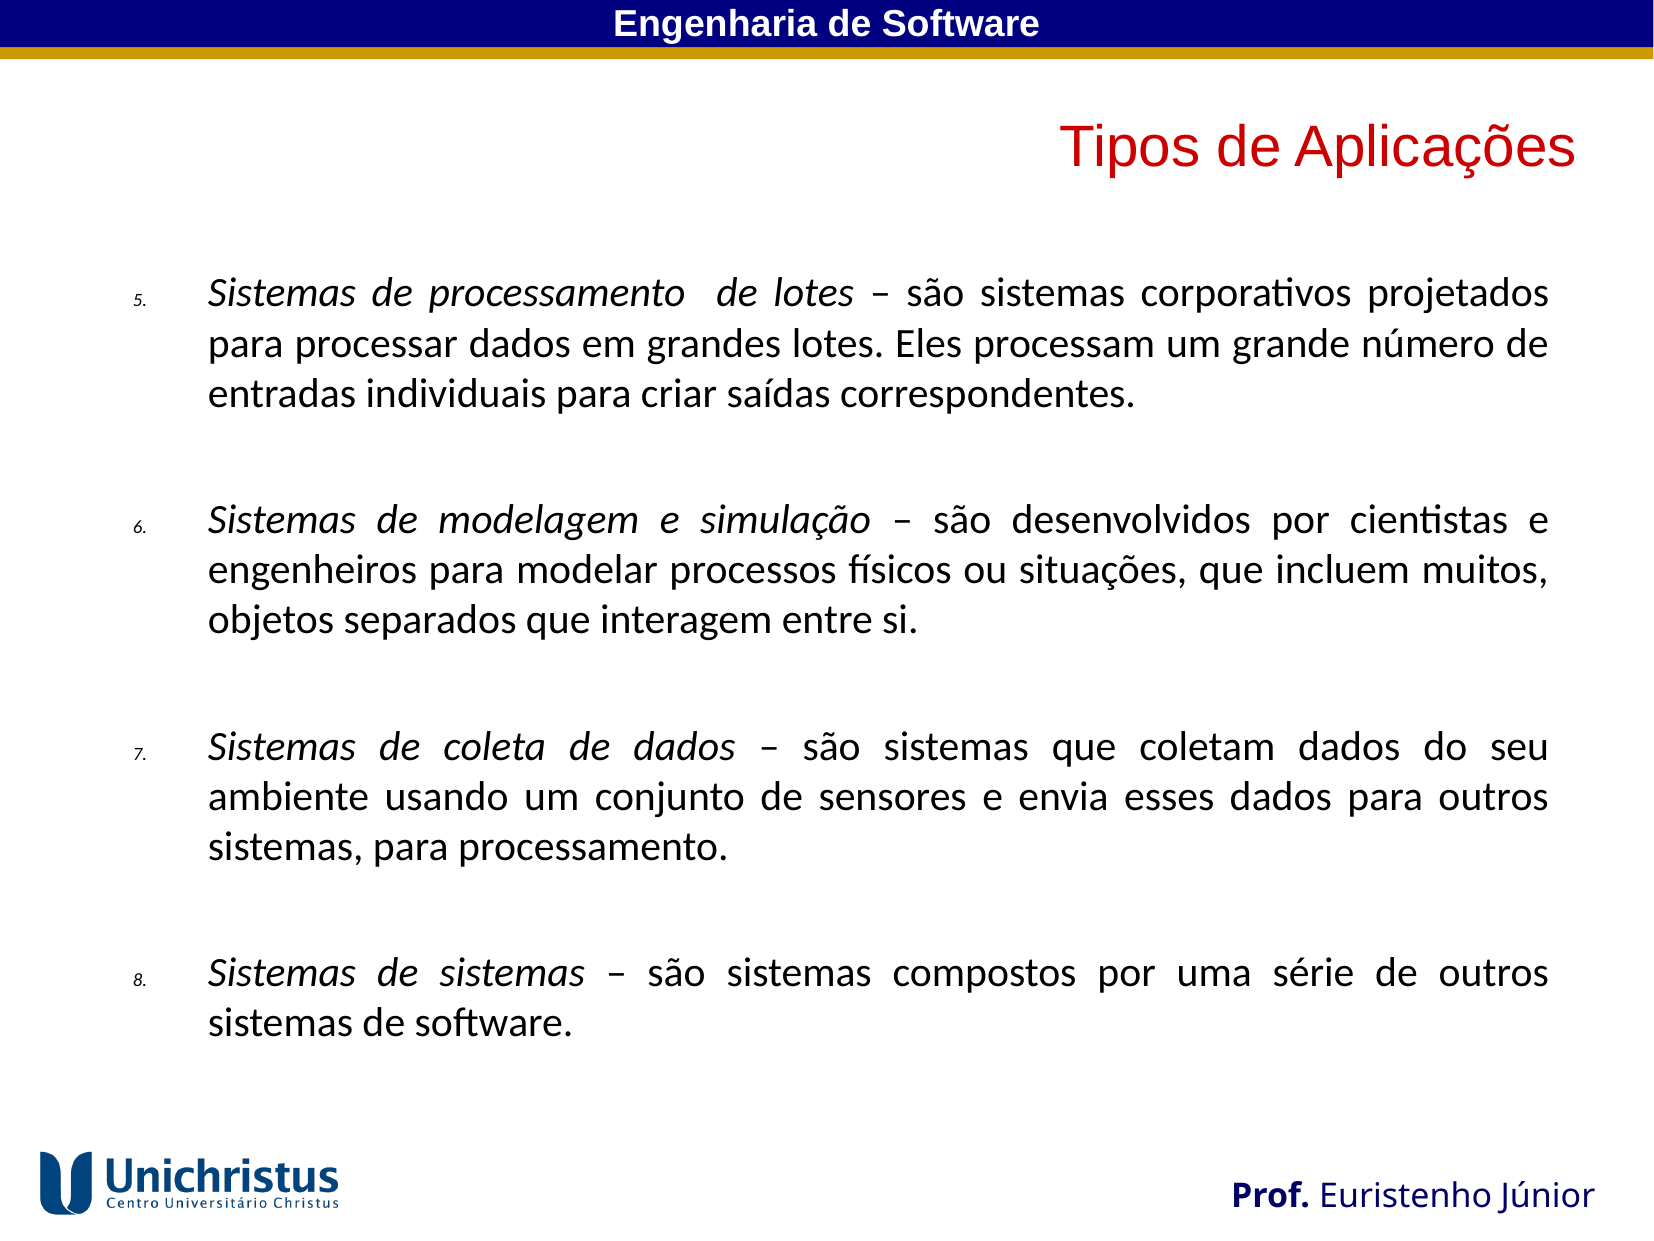

Engenharia de Software
Tipos de Aplicações
# Sistemas de processamento de lotes – são sistemas corporativos projetados para processar dados em grandes lotes. Eles processam um grande número de entradas individuais para criar saídas correspondentes.
Sistemas de modelagem e simulação – são desenvolvidos por cientistas e engenheiros para modelar processos físicos ou situações, que incluem muitos, objetos separados que interagem entre si.
Sistemas de coleta de dados – são sistemas que coletam dados do seu ambiente usando um conjunto de sensores e envia esses dados para outros sistemas, para processamento.
Sistemas de sistemas – são sistemas compostos por uma série de outros sistemas de software.
Prof. Euristenho Júnior